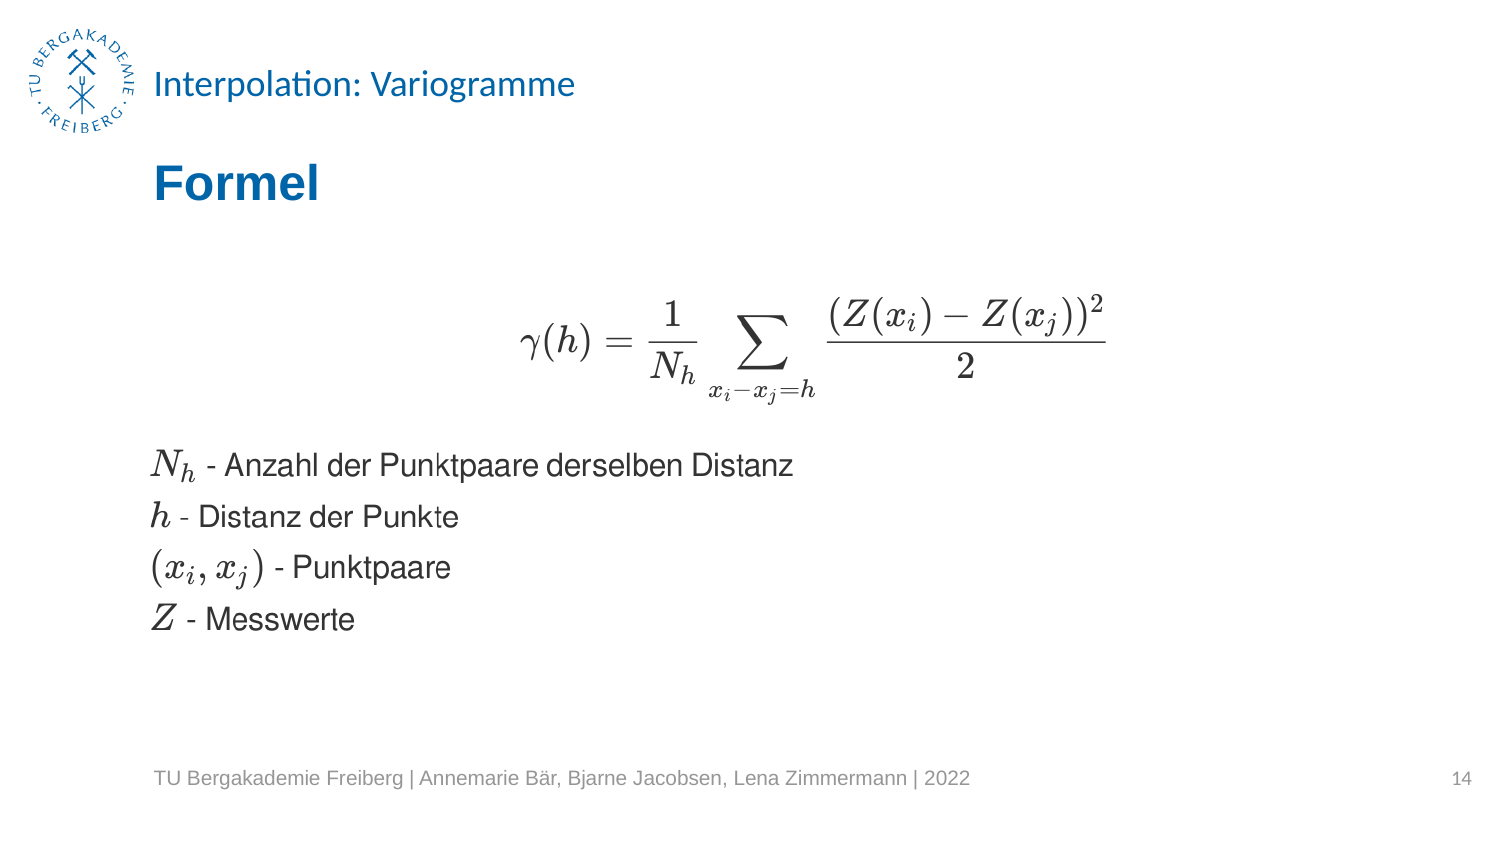

Interpolation: Variogramme
Formel
#
TU Bergakademie Freiberg | Annemarie Bär, Bjarne Jacobsen, Lena Zimmermann | 2022